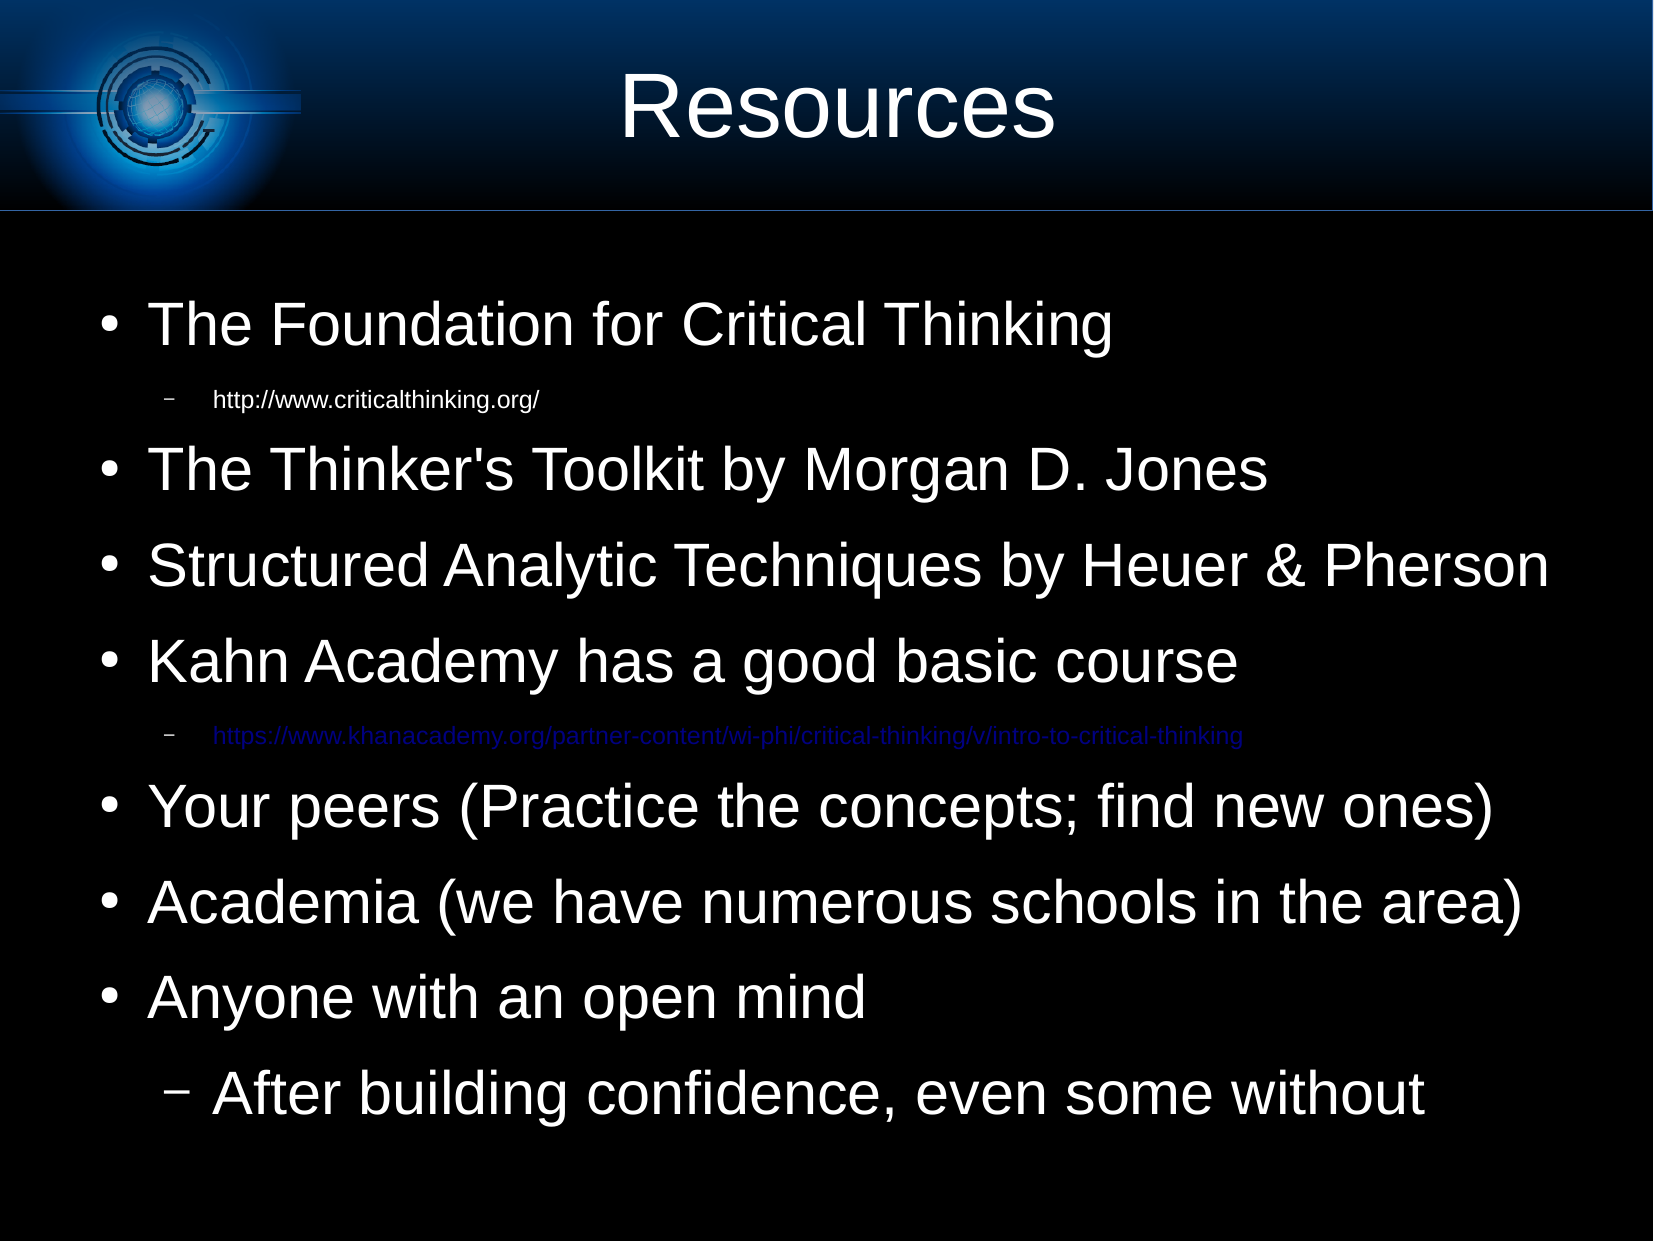

# Resources
The Foundation for Critical Thinking
http://www.criticalthinking.org/
The Thinker's Toolkit by Morgan D. Jones
Structured Analytic Techniques by Heuer & Pherson
Kahn Academy has a good basic course
https://www.khanacademy.org/partner-content/wi-phi/critical-thinking/v/intro-to-critical-thinking
Your peers (Practice the concepts; find new ones)
Academia (we have numerous schools in the area)
Anyone with an open mind
After building confidence, even some without